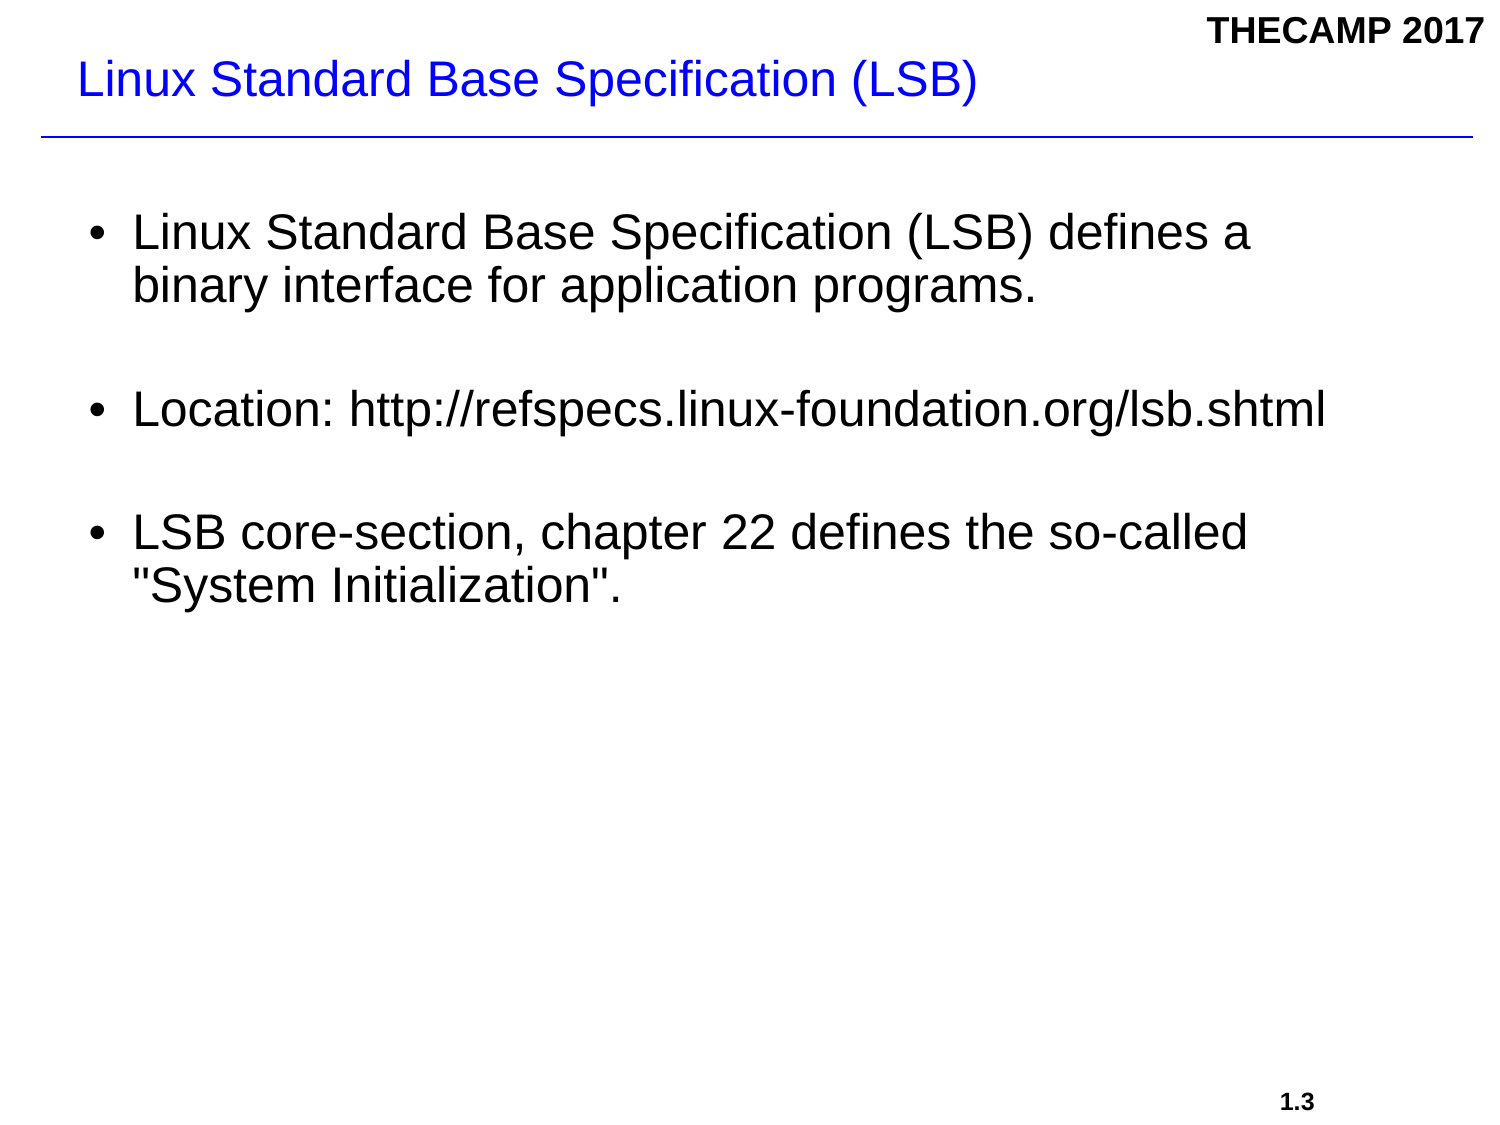

# Linux Standard Base Specification (LSB)
Linux Standard Base Specification (LSB) defines a binary interface for application programs.
Location: http://refspecs.linux-foundation.org/lsb.shtml
LSB core-section, chapter 22 defines the so-called "System Initialization".